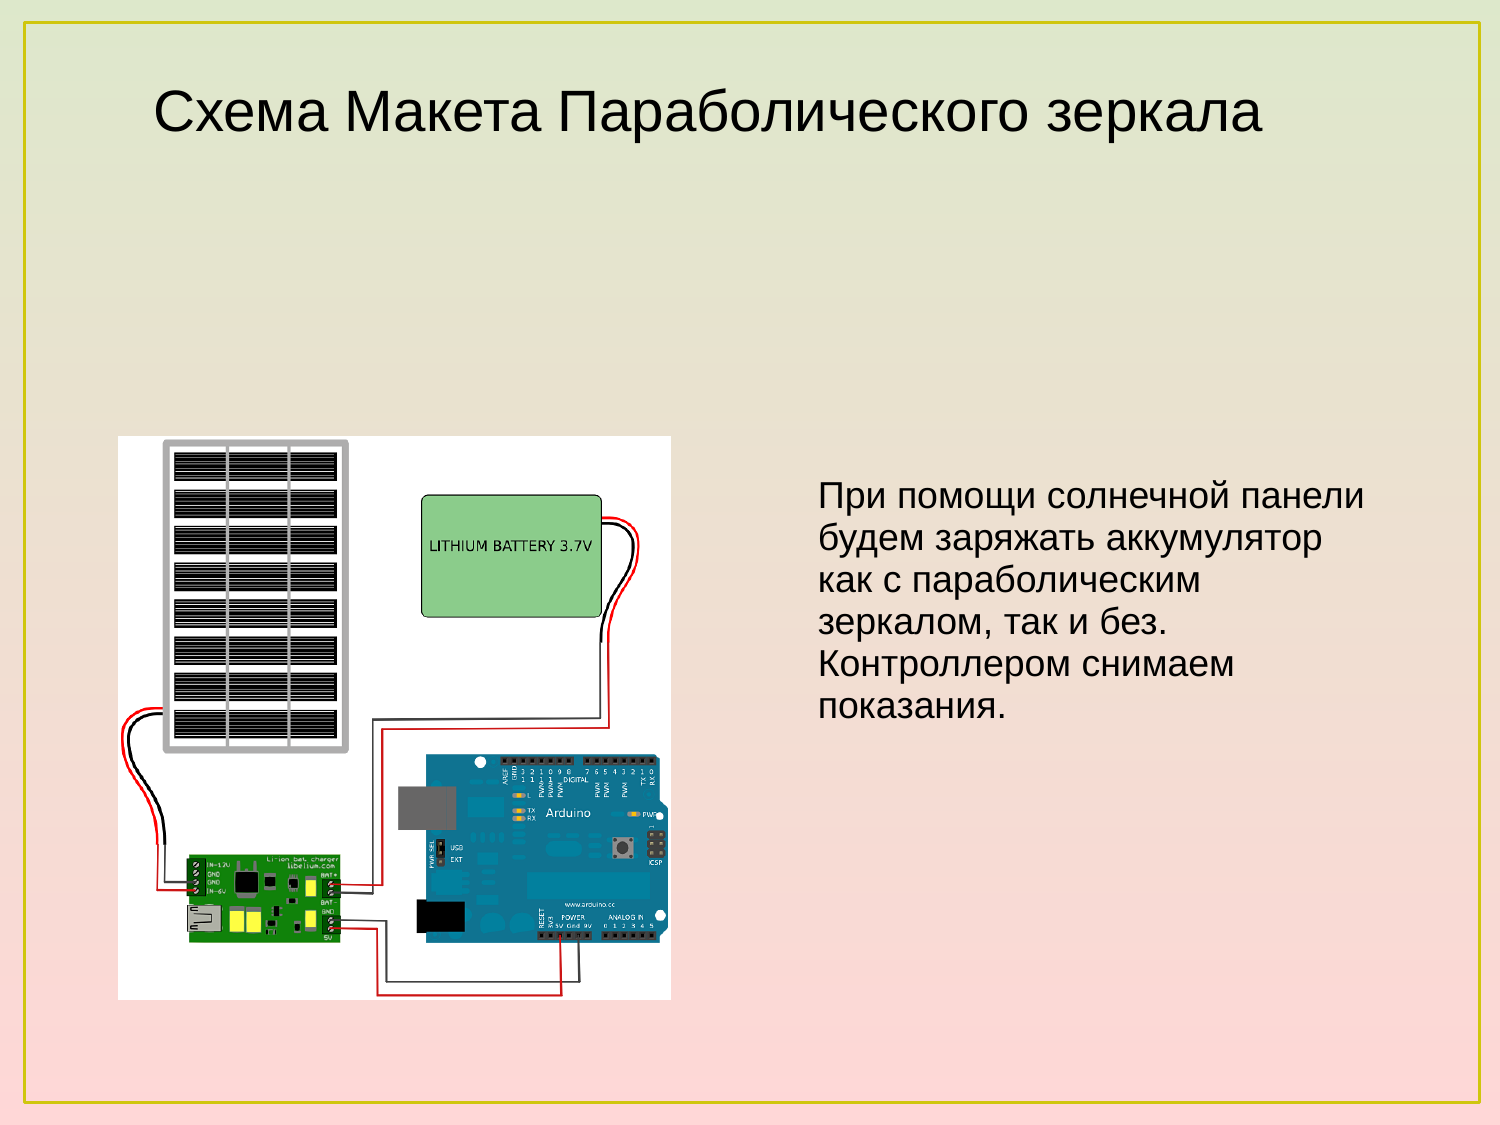

Схема Макета Параболического зеркала
При помощи солнечной панели будем заряжать аккумулятор как с параболическим зеркалом, так и без. Контроллером снимаем показания.